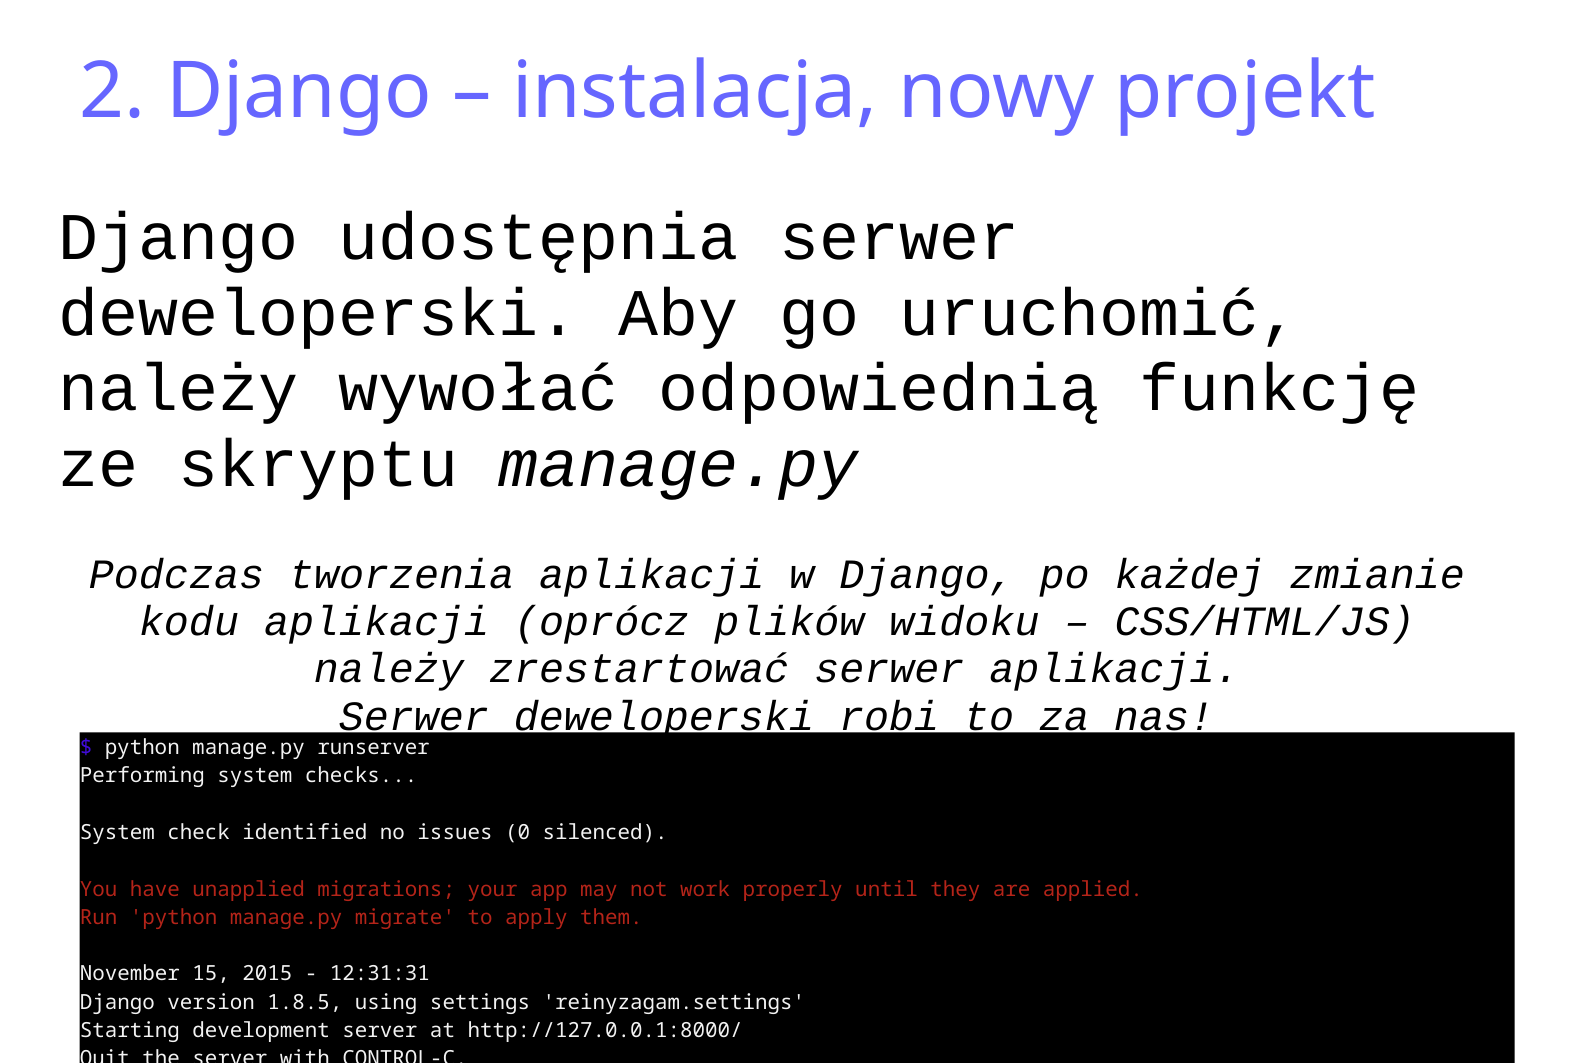

# 2. Django – instalacja, nowy projekt
Django udostępnia serwer deweloperski. Aby go uruchomić, należy wywołać odpowiednią funkcję ze skryptu manage.py
Podczas tworzenia aplikacji w Django, po każdej zmianie kodu aplikacji (oprócz plików widoku – CSS/HTML/JS) należy zrestartować serwer aplikacji.
Serwer deweloperski robi to za nas!
$ python manage.py runserver
Performing system checks...
System check identified no issues (0 silenced).
You have unapplied migrations; your app may not work properly until they are applied.
Run 'python manage.py migrate' to apply them.
November 15, 2015 - 12:31:31
Django version 1.8.5, using settings 'reinyzagam.settings'
Starting development server at http://127.0.0.1:8000/
Quit the server with CONTROL-C.